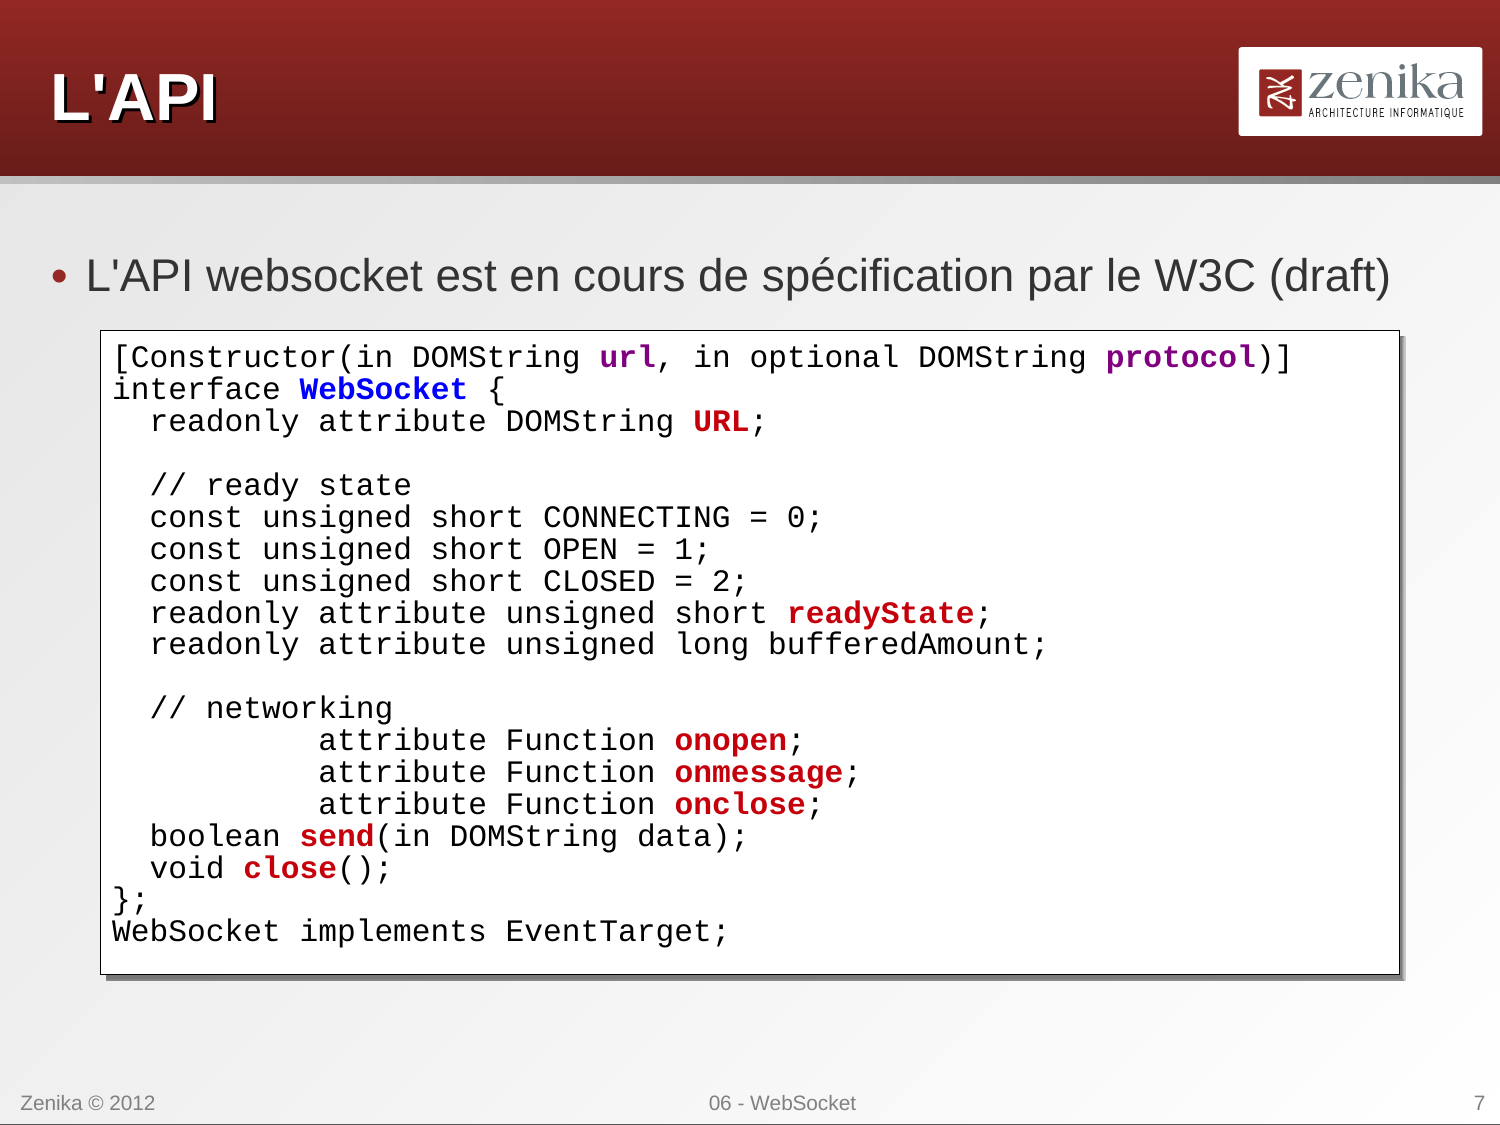

# L'API
L'API websocket est en cours de spécification par le W3C (draft)
[Constructor(in DOMString url, in optional DOMString protocol)]
interface WebSocket {
 readonly attribute DOMString URL;
 // ready state
 const unsigned short CONNECTING = 0;
 const unsigned short OPEN = 1;
 const unsigned short CLOSED = 2;
 readonly attribute unsigned short readyState;
 readonly attribute unsigned long bufferedAmount;
 // networking
 attribute Function onopen;
 attribute Function onmessage;
 attribute Function onclose;
 boolean send(in DOMString data);
 void close();
};
WebSocket implements EventTarget;